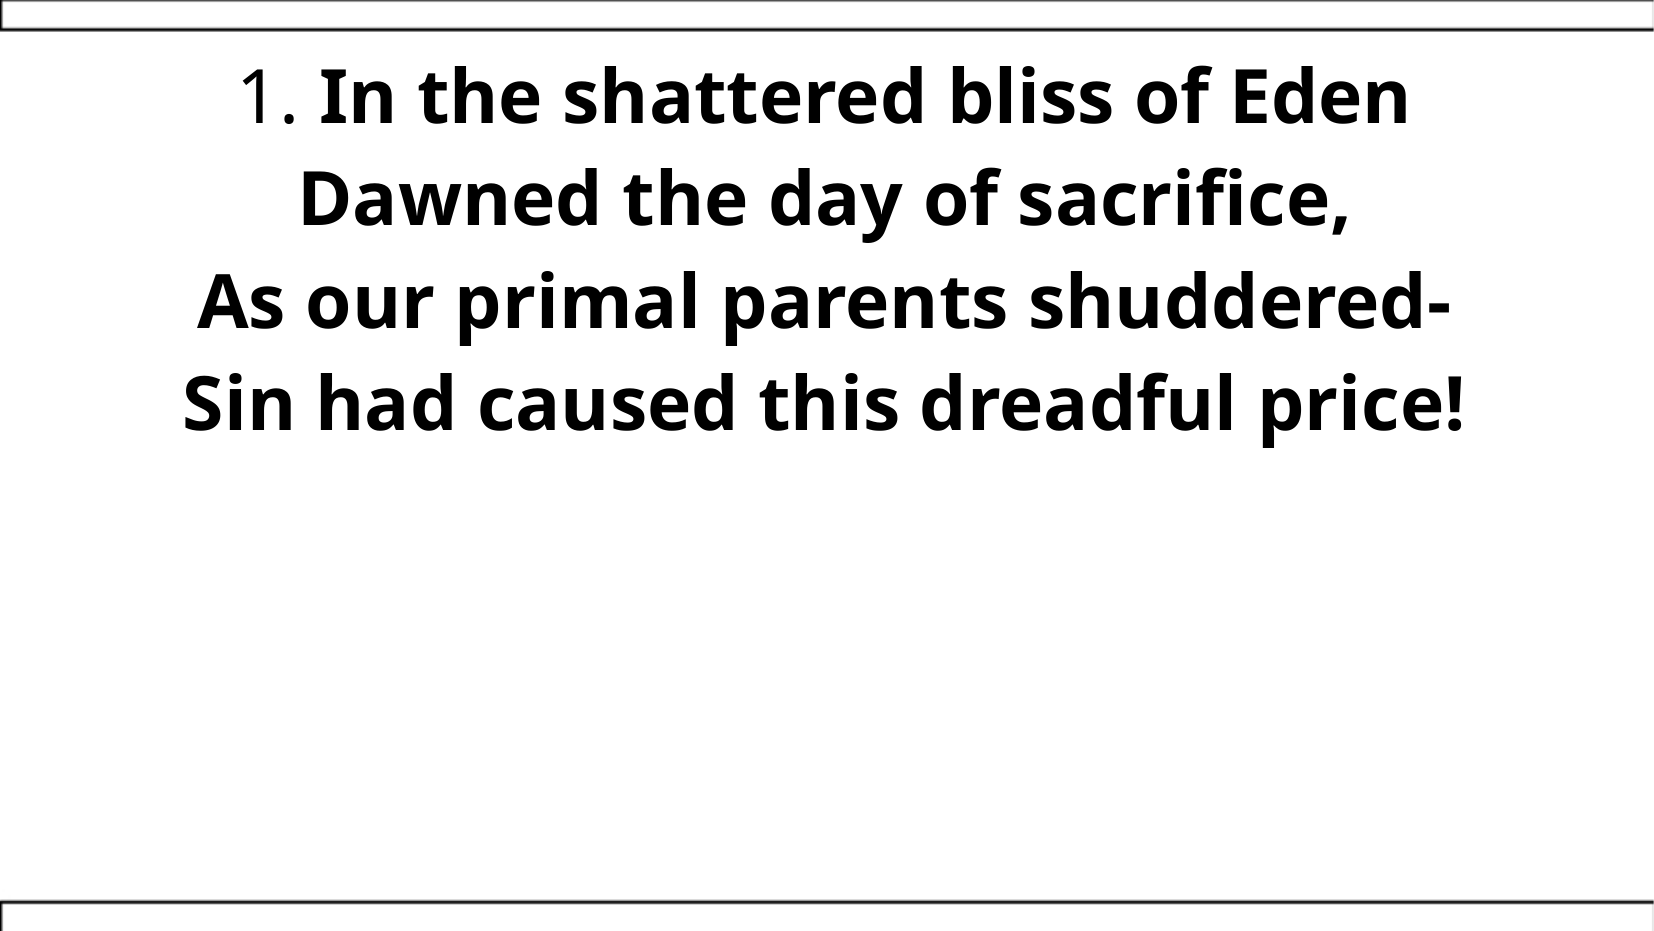

1. In the shattered bliss of Eden
Dawned the day of sacrifice,
As our primal parents shuddered-
Sin had caused this dreadful price!